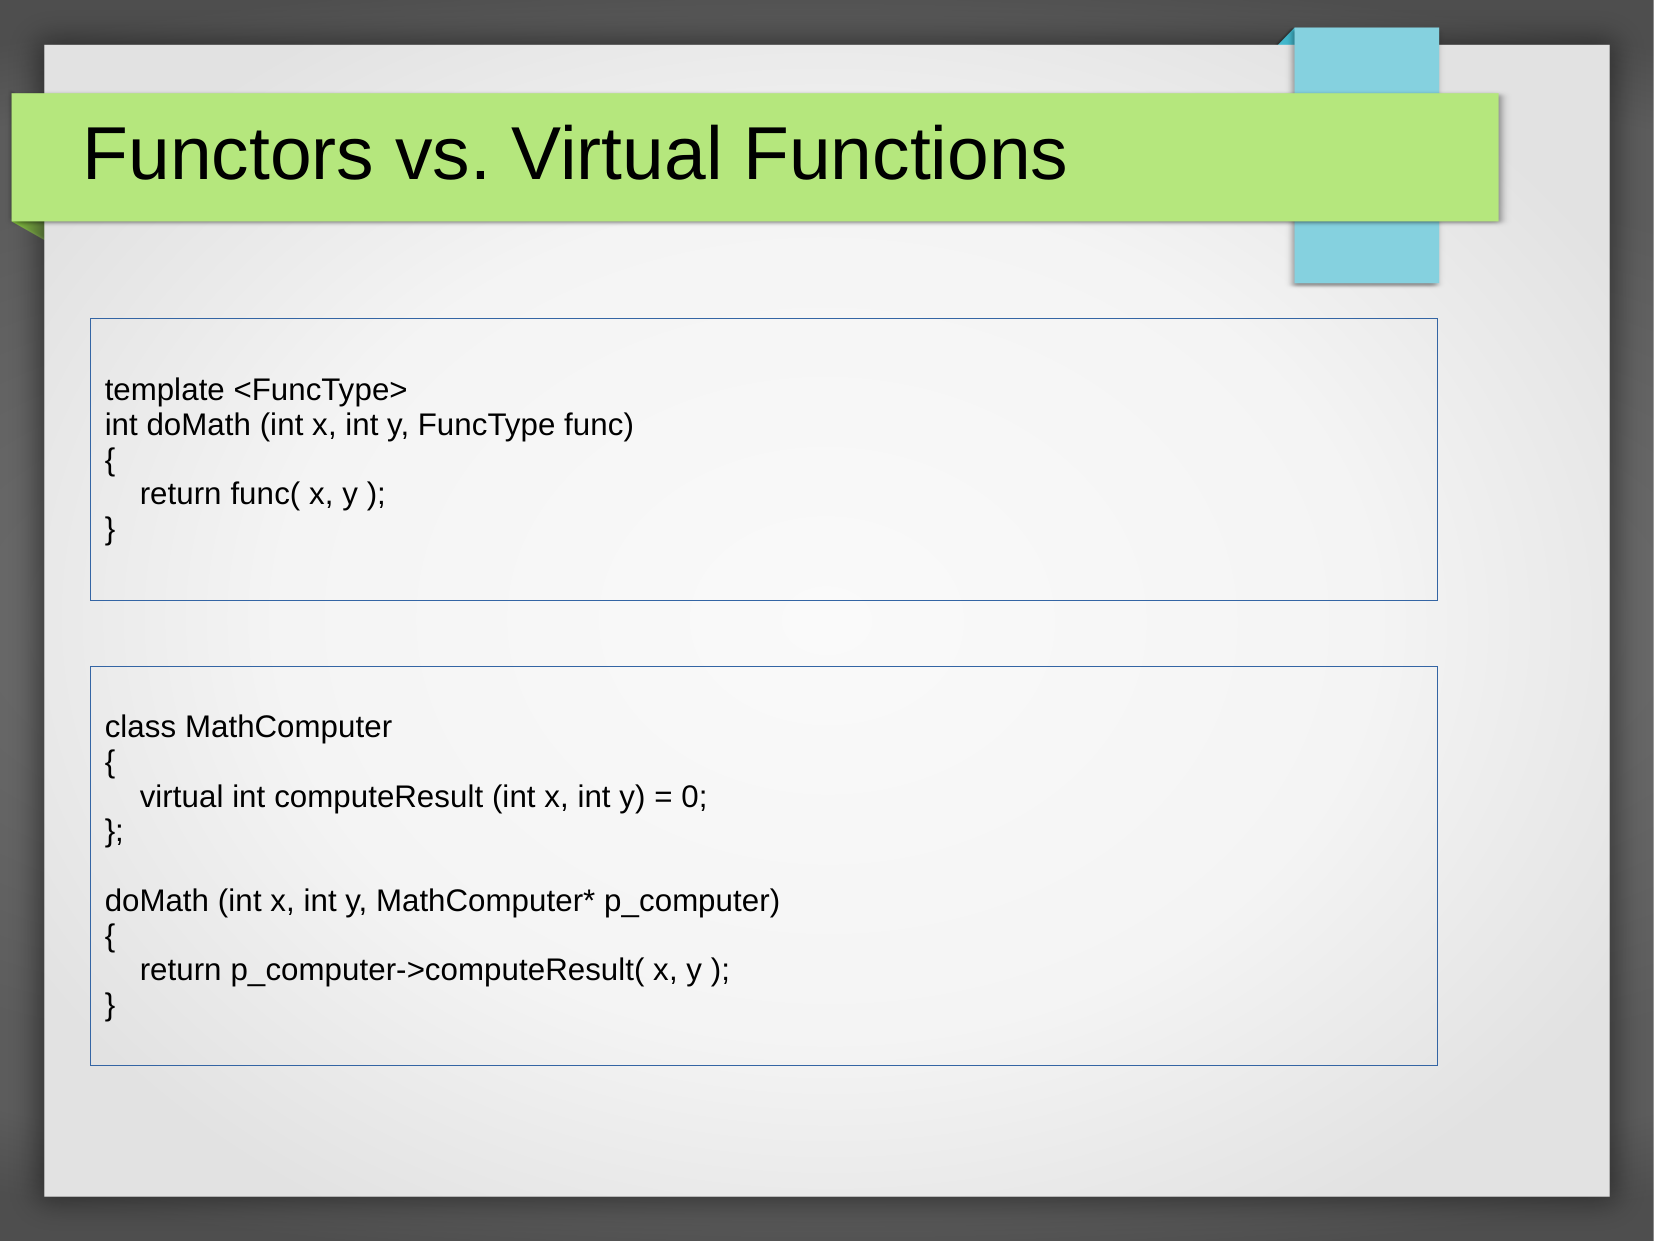

# Functors vs. Virtual Functions
template <FuncType>
int doMath (int x, int y, FuncType func)
{
 return func( x, y );
}
class MathComputer
{
 virtual int computeResult (int x, int y) = 0;
};
doMath (int x, int y, MathComputer* p_computer)
{
 return p_computer->computeResult( x, y );
}